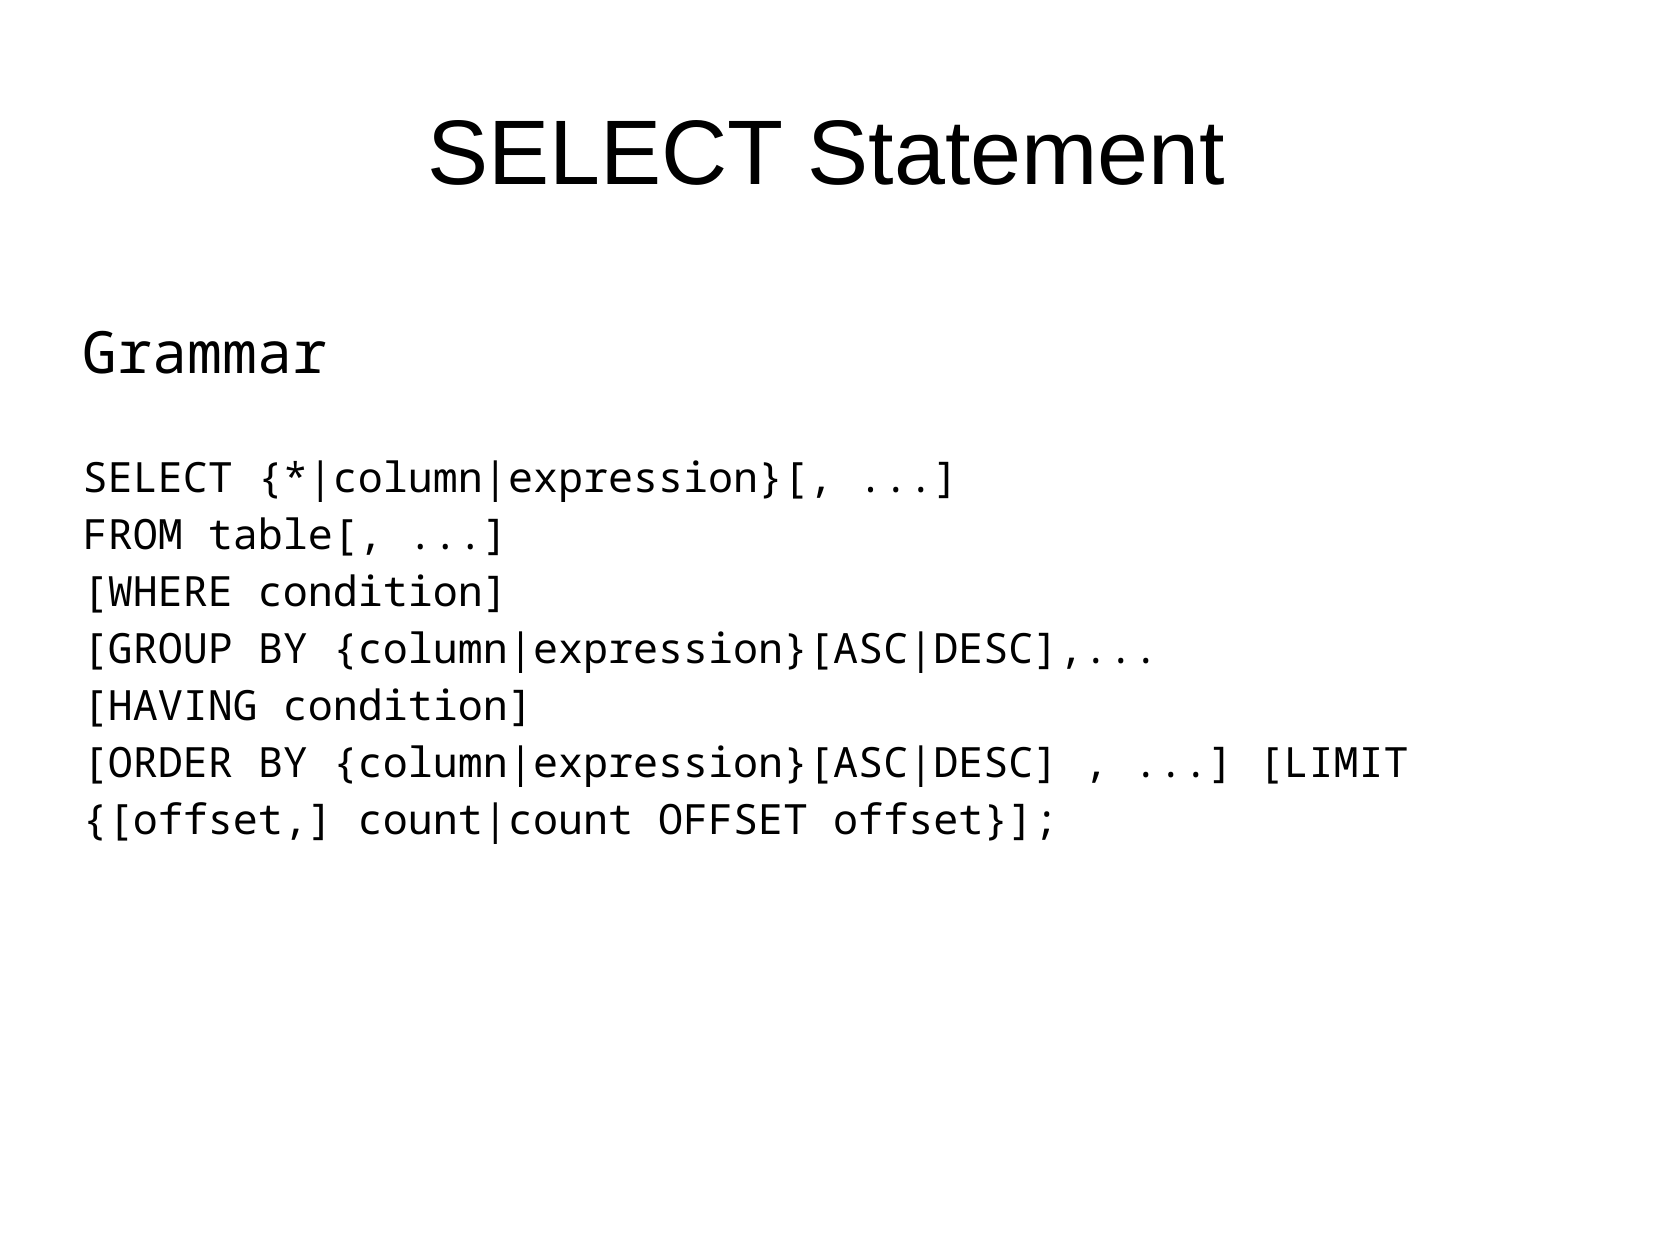

# SELECT Statement
Grammar
SELECT {*|column|expression}[, ...]
FROM table[, ...]
[WHERE condition]
[GROUP BY {column|expression}[ASC|DESC],...
[HAVING condition]
[ORDER BY {column|expression}[ASC|DESC] , ...] [LIMIT {[offset,] count|count OFFSET offset}];